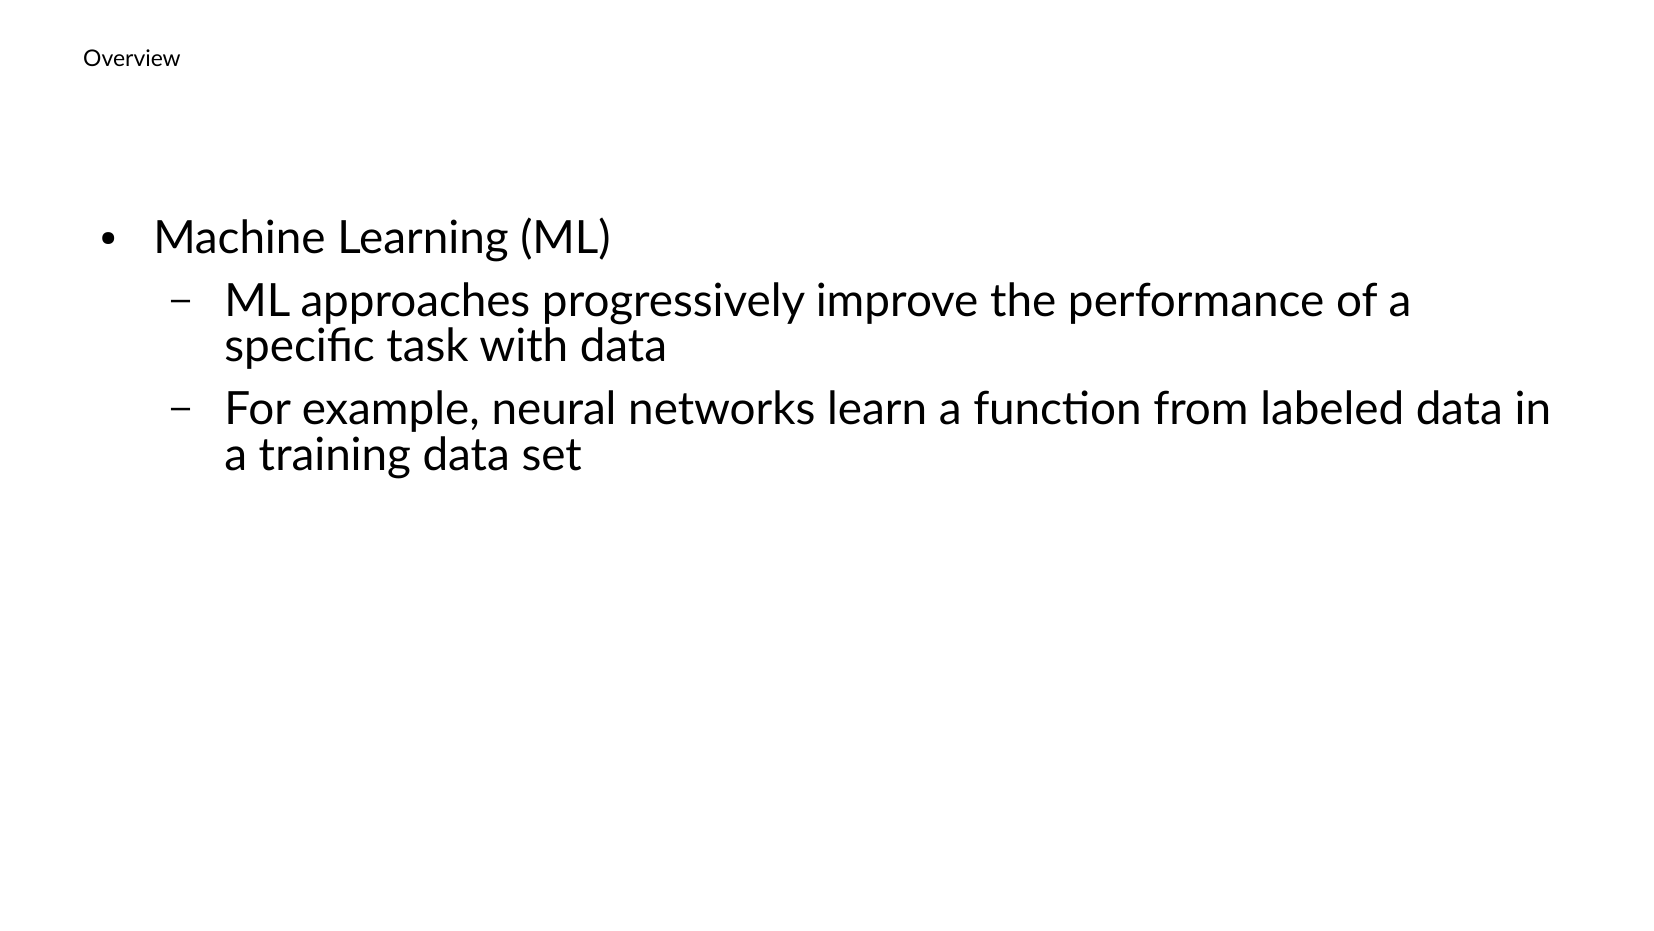

# Overview
Machine Learning (ML)
ML approaches progressively improve the performance of a specific task with data
For example, neural networks learn a function from labeled data in a training data set